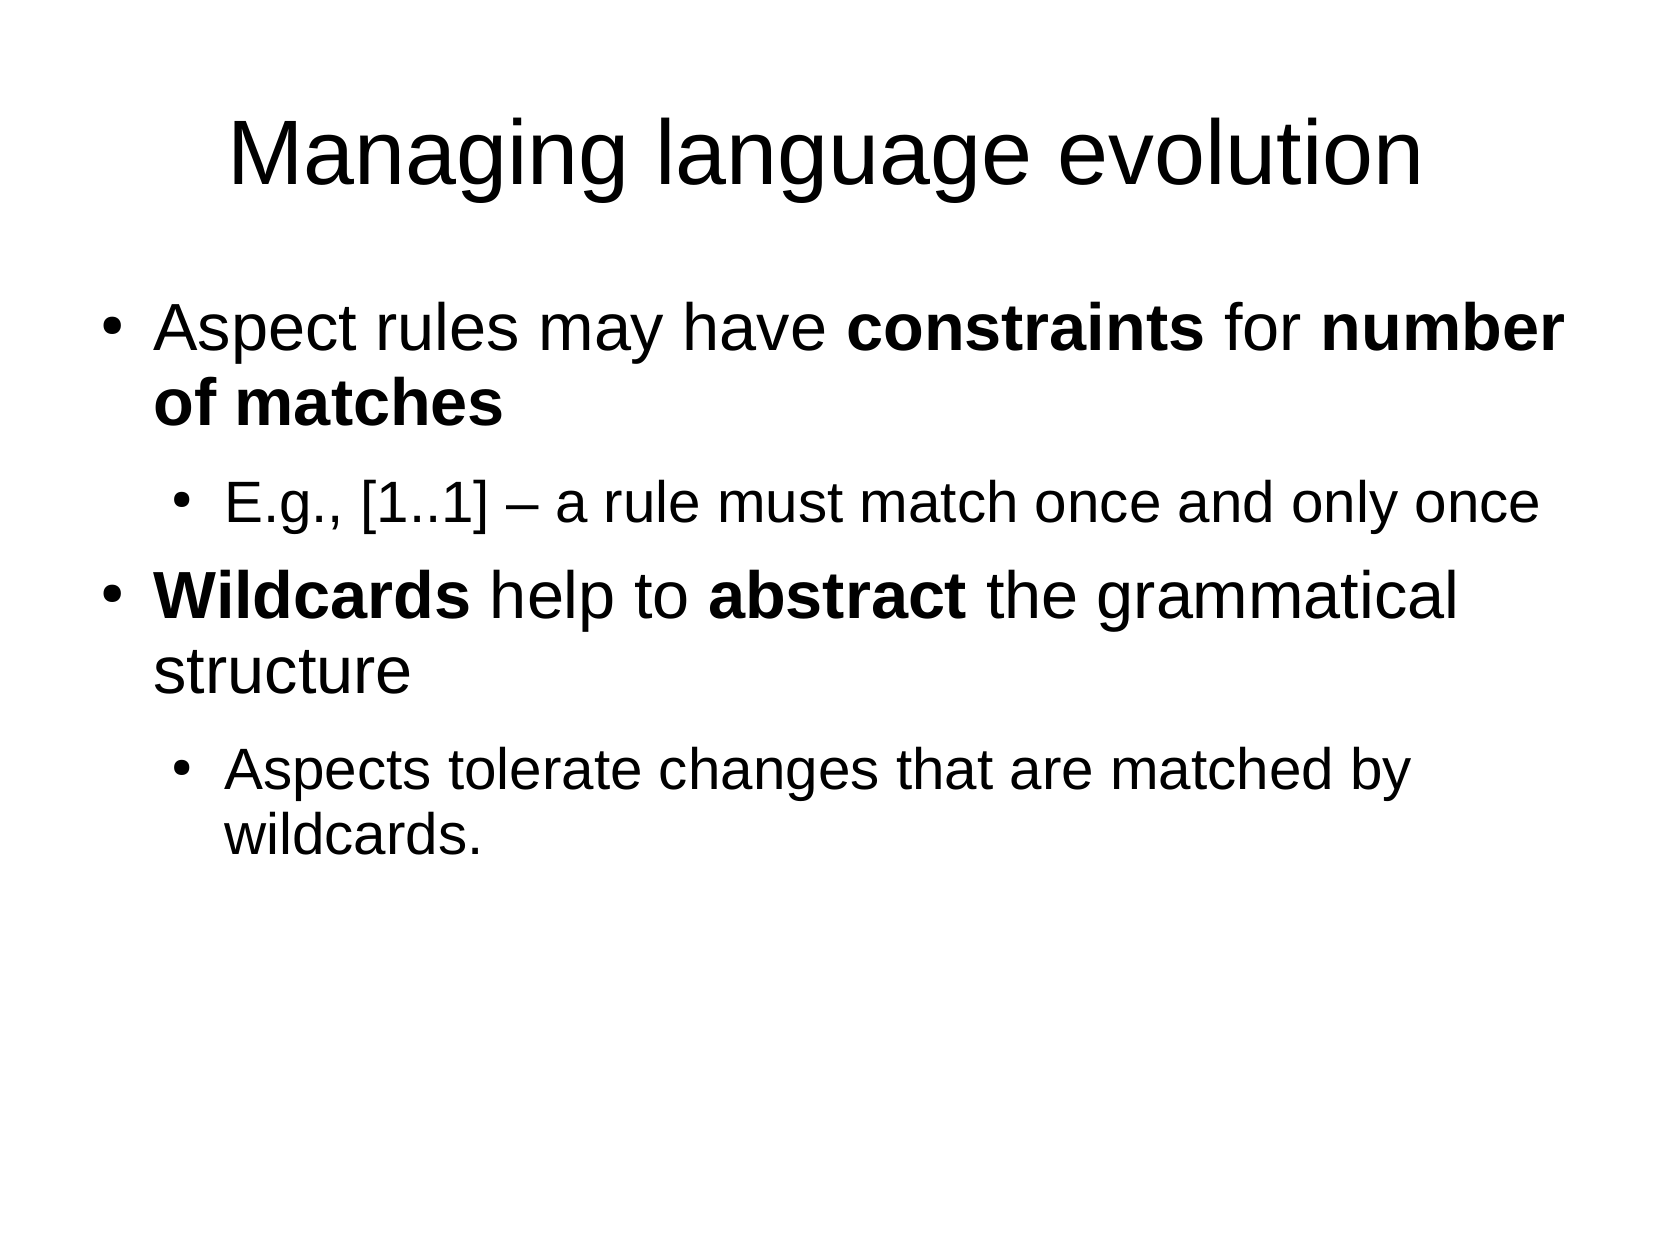

# Managing language evolution
Aspect rules may have constraints for number of matches
E.g., [1..1] – a rule must match once and only once
Wildcards help to abstract the grammatical structure
Aspects tolerate changes that are matched by wildcards.